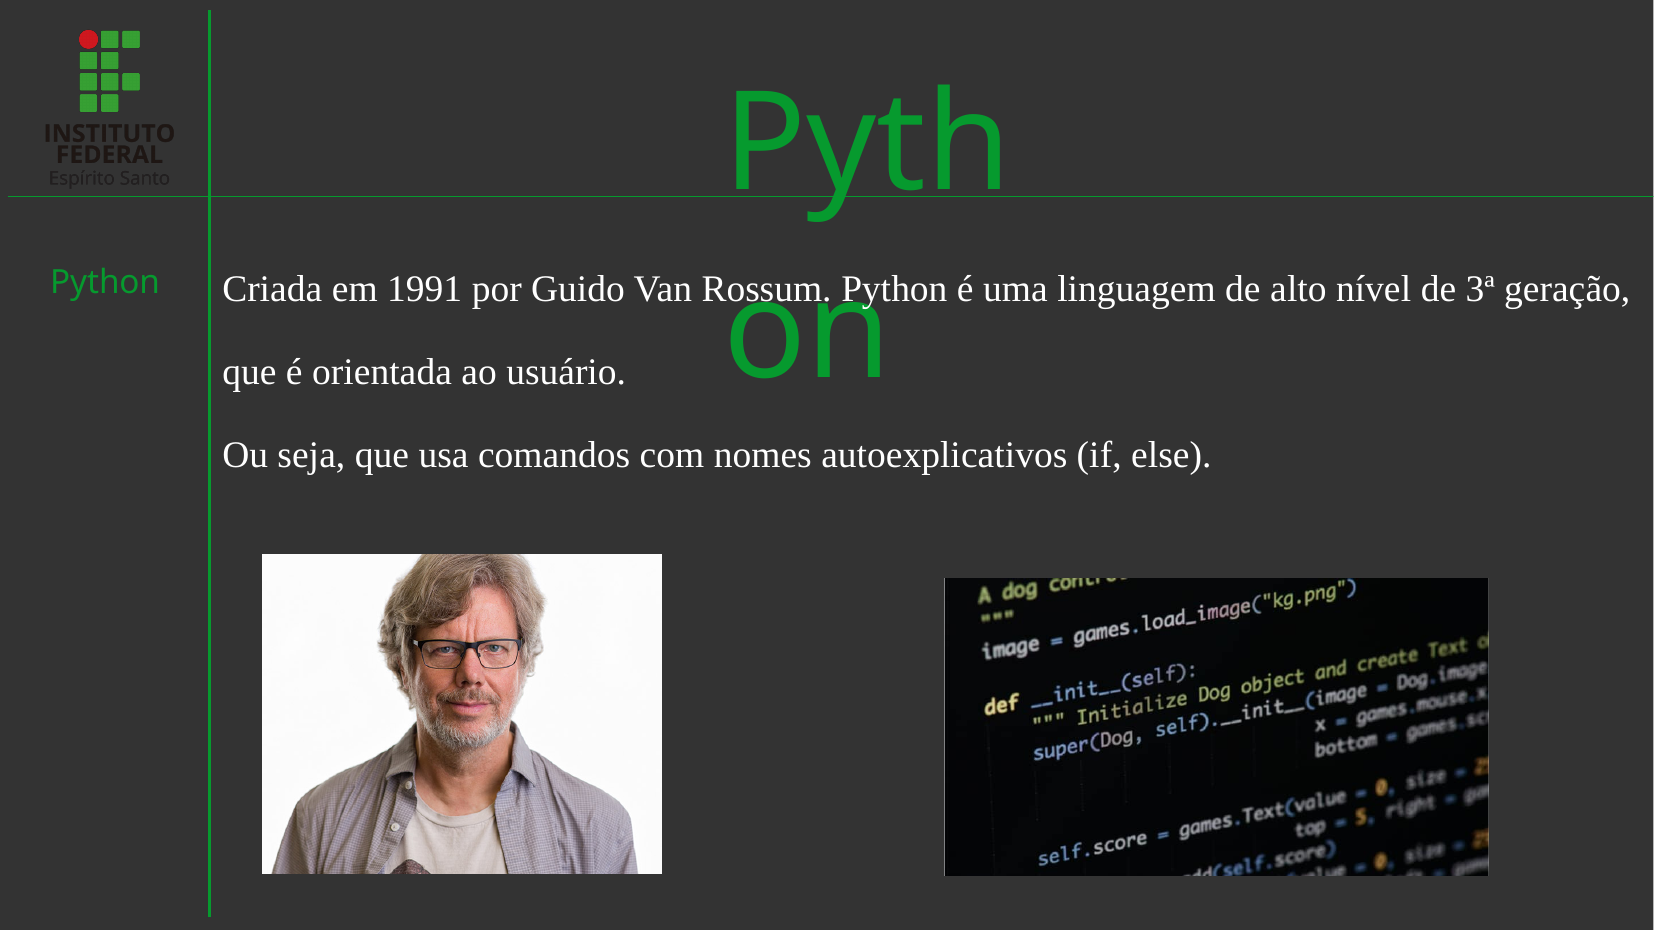

Python
Criada em 1991 por Guido Van Rossum. Python é uma linguagem de alto nível de 3ª geração,
que é orientada ao usuário.
Ou seja, que usa comandos com nomes autoexplicativos (if, else).
Python